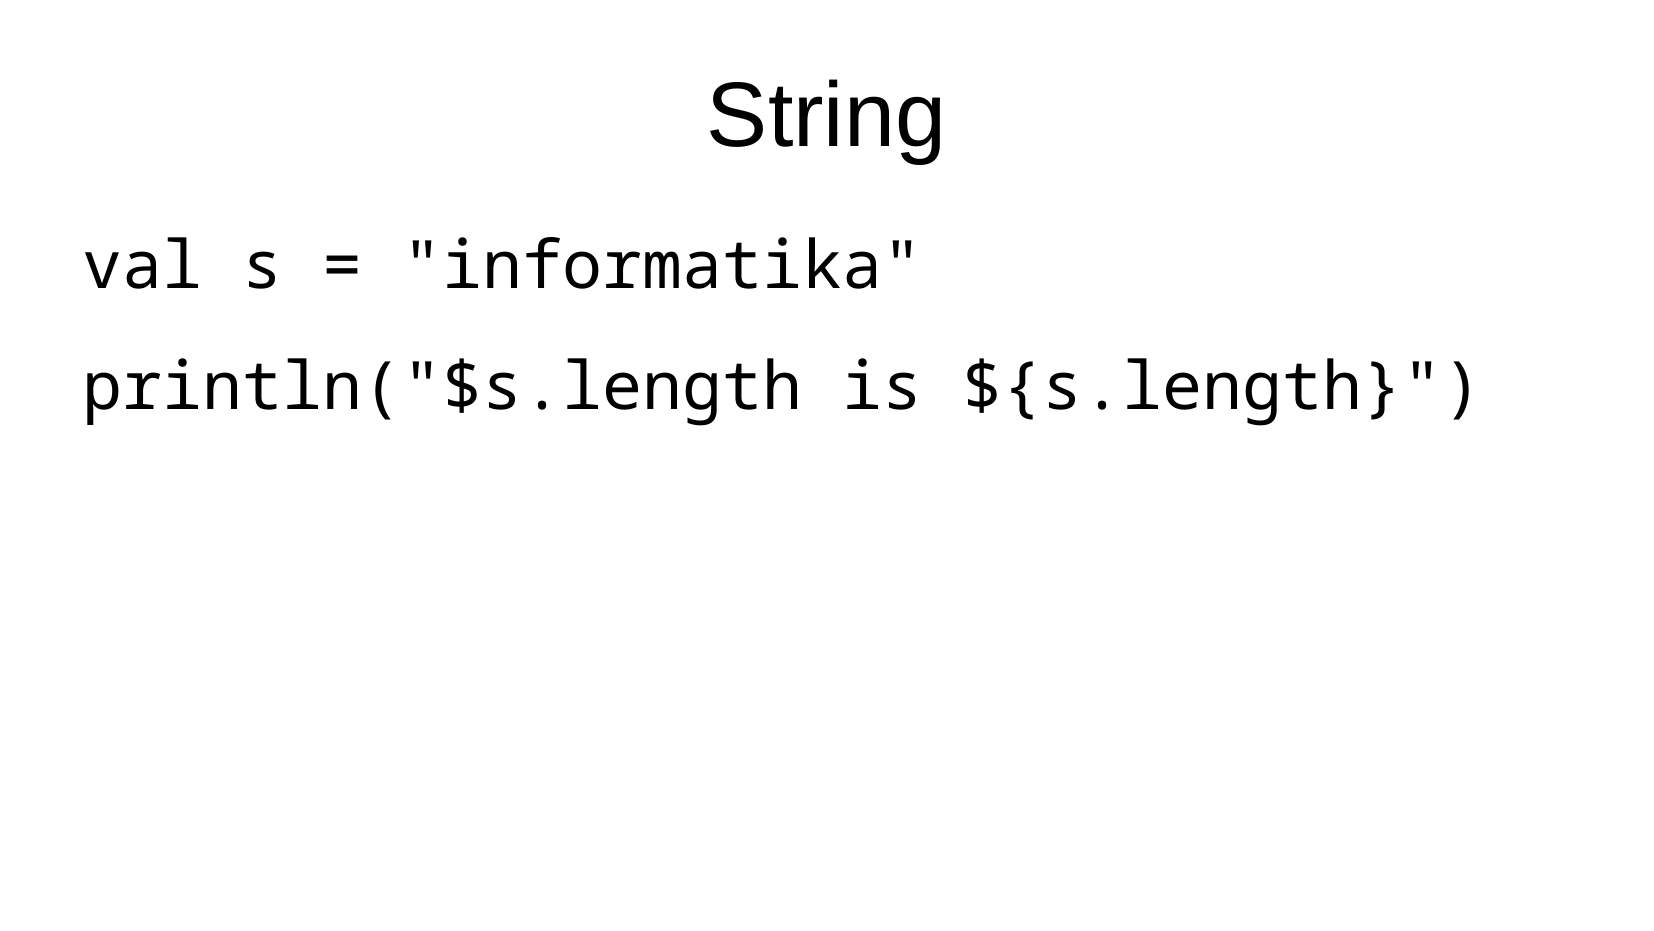

# String
val s = "informatika"
println("$s.length is ${s.length}")